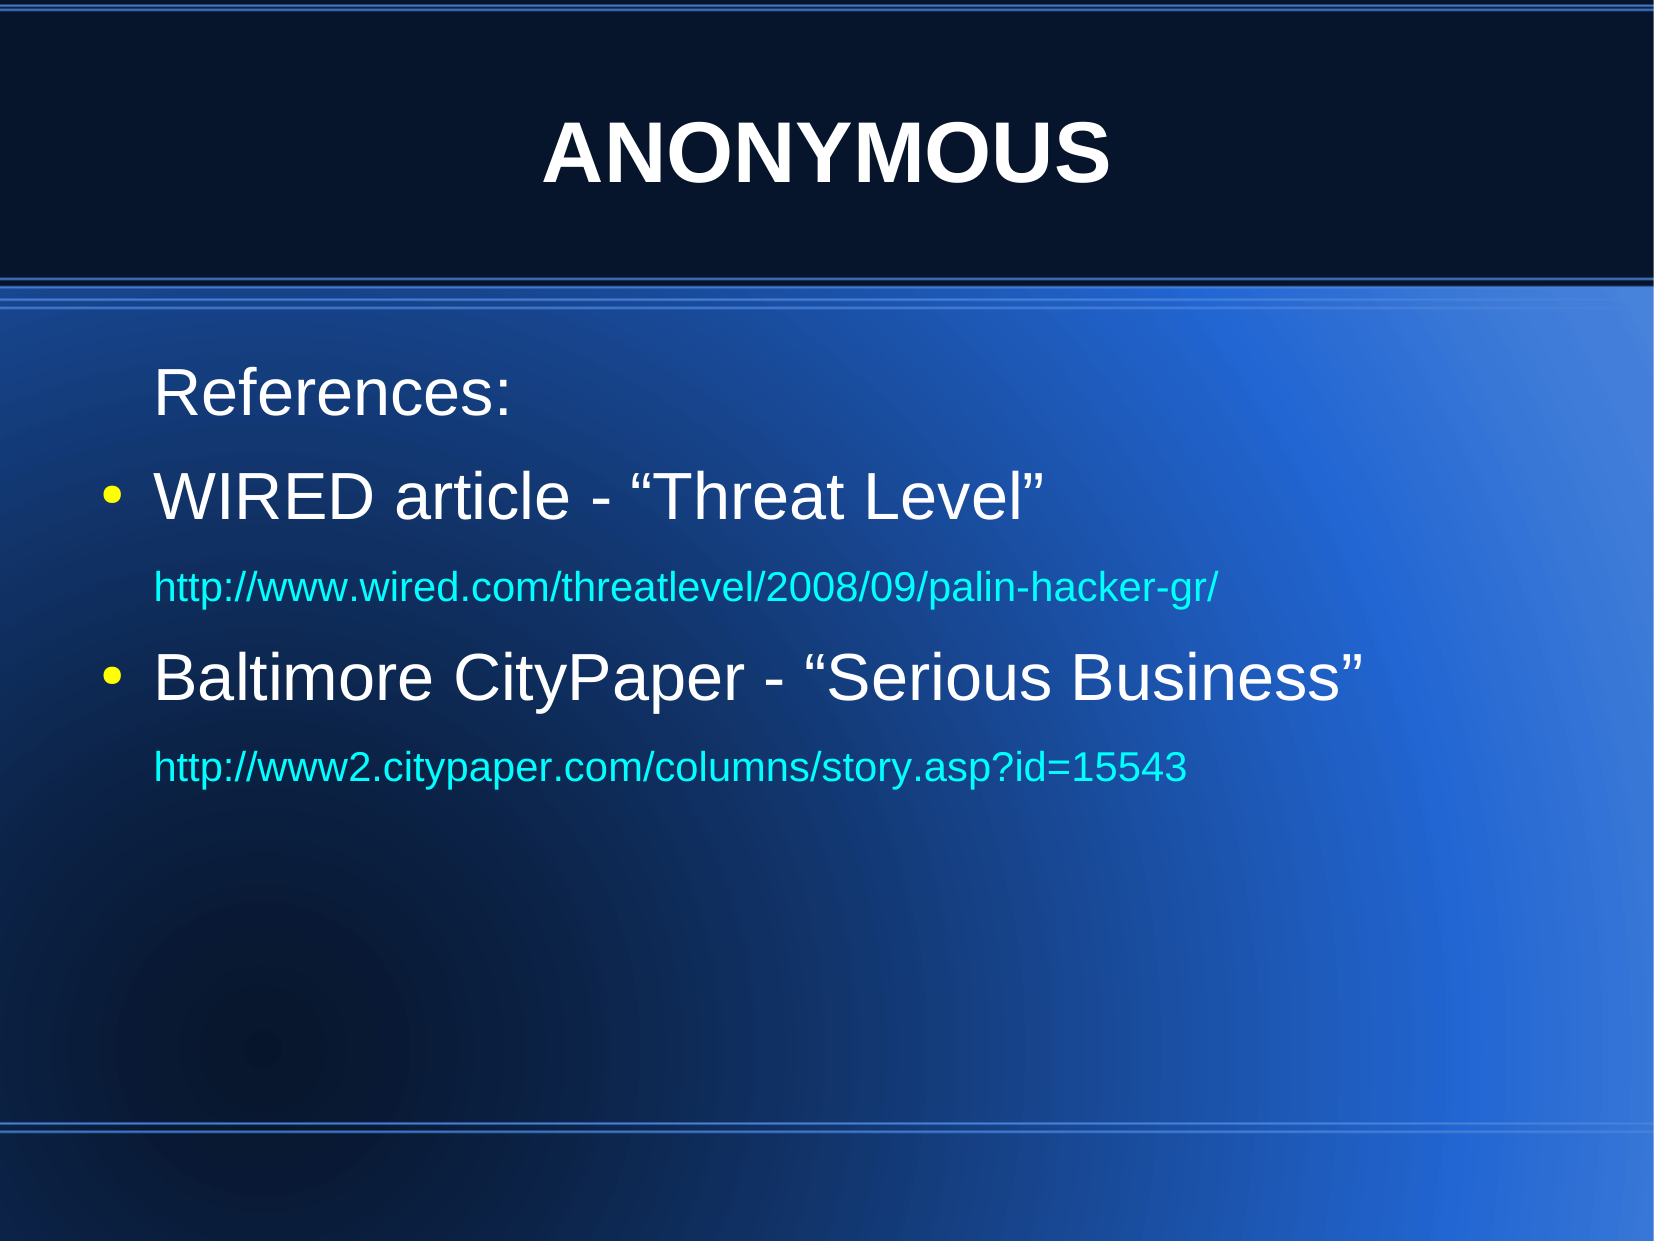

# ANONYMOUS
References:
WIRED article - “Threat Level”
http://www.wired.com/threatlevel/2008/09/palin-hacker-gr/
Baltimore CityPaper - “Serious Business”
http://www2.citypaper.com/columns/story.asp?id=15543